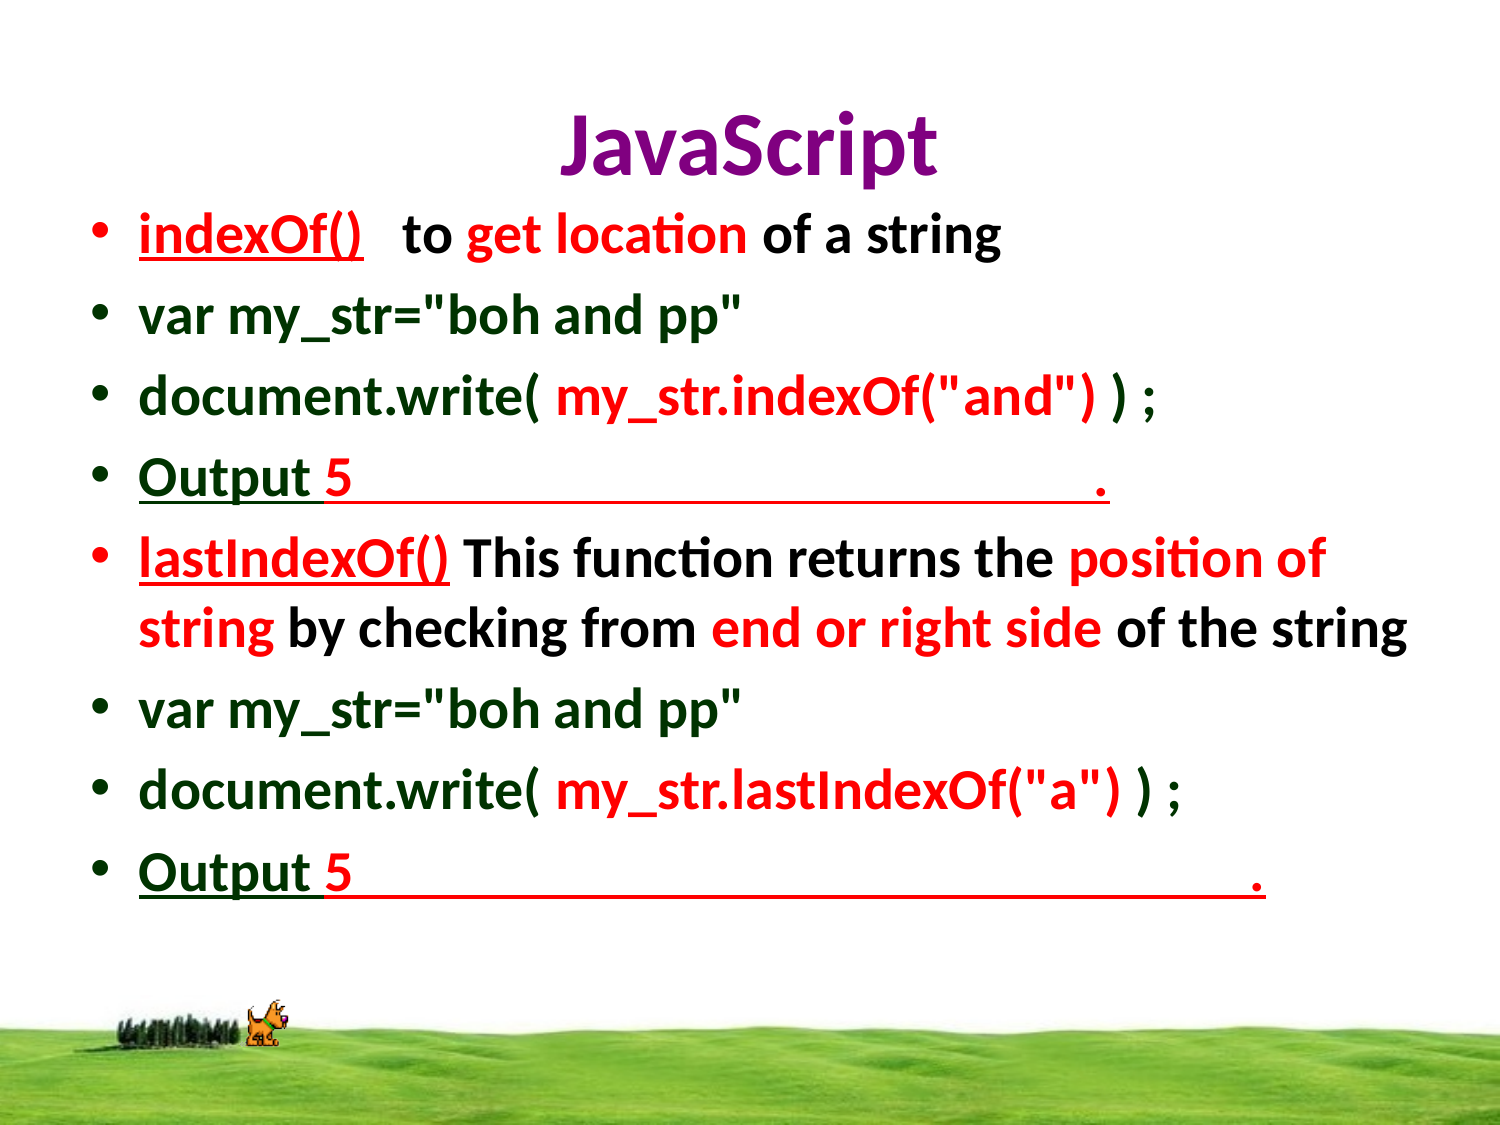

# JavaScript
indexOf() to get location of a string
var my_str="boh and pp"
document.write( my_str.indexOf("and") ) ;
Output 5 .
lastIndexOf() This function returns the position of string by checking from end or right side of the string
var my_str="boh and pp"
document.write( my_str.lastIndexOf("a") ) ;
Output 5 .